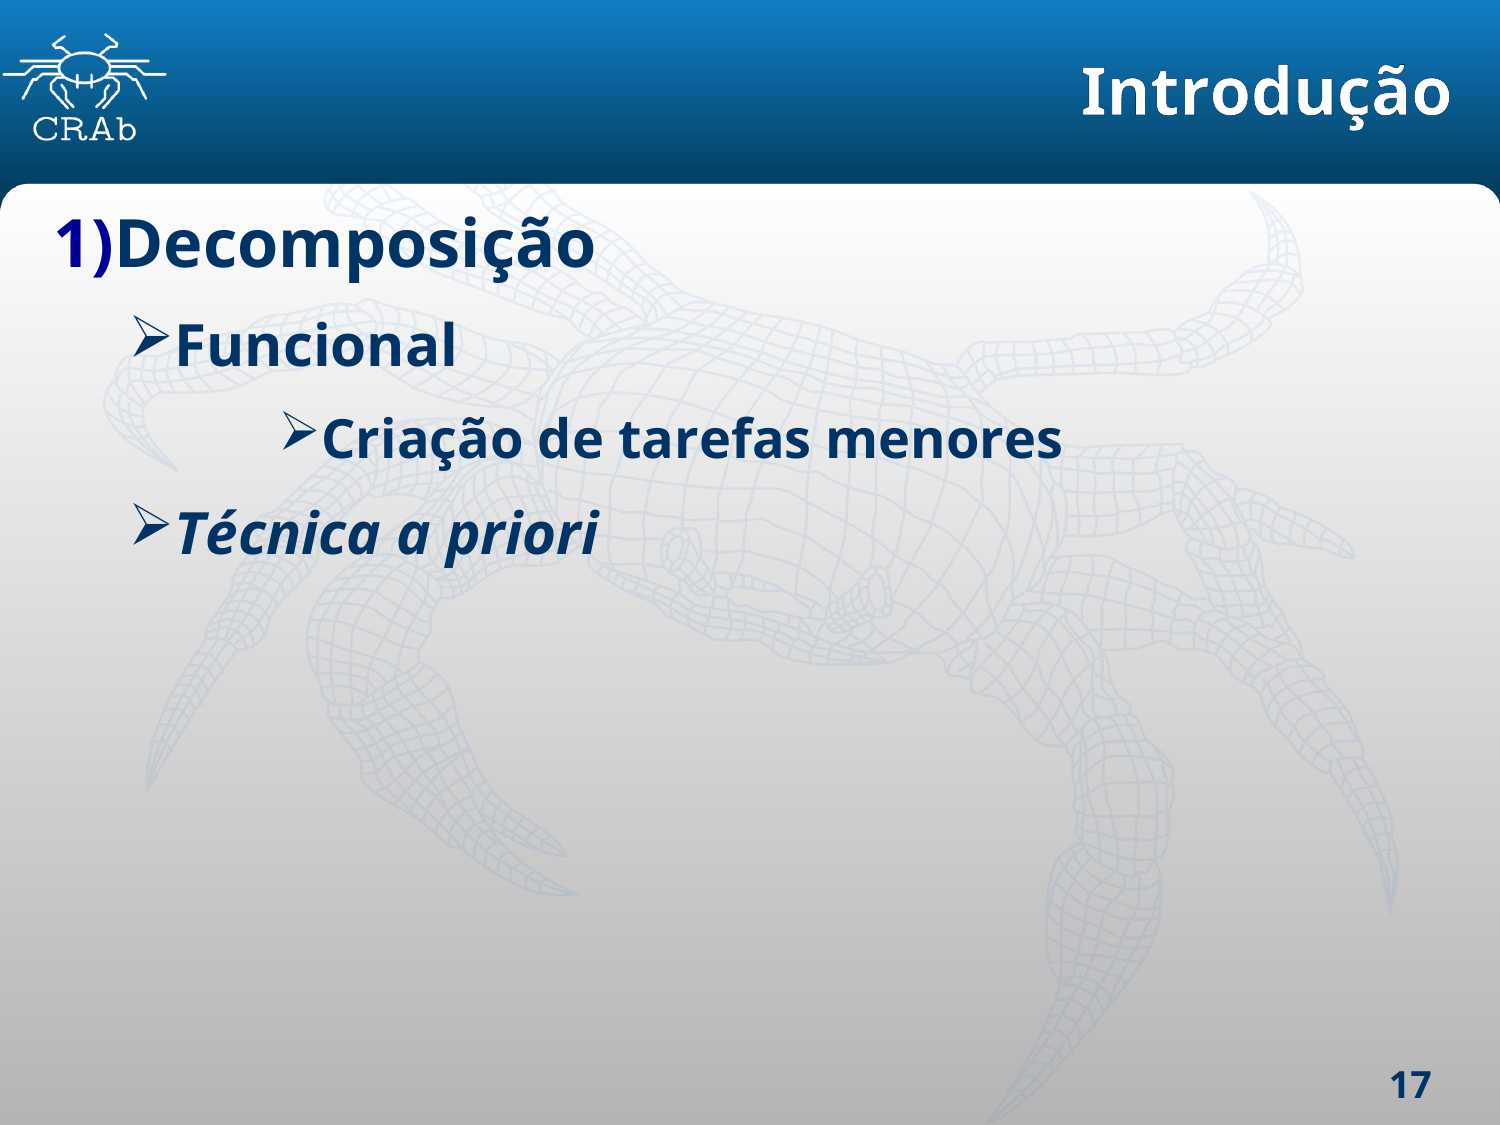

# Introdução
Decomposição
Funcional
Criação de tarefas menores
Técnica a priori